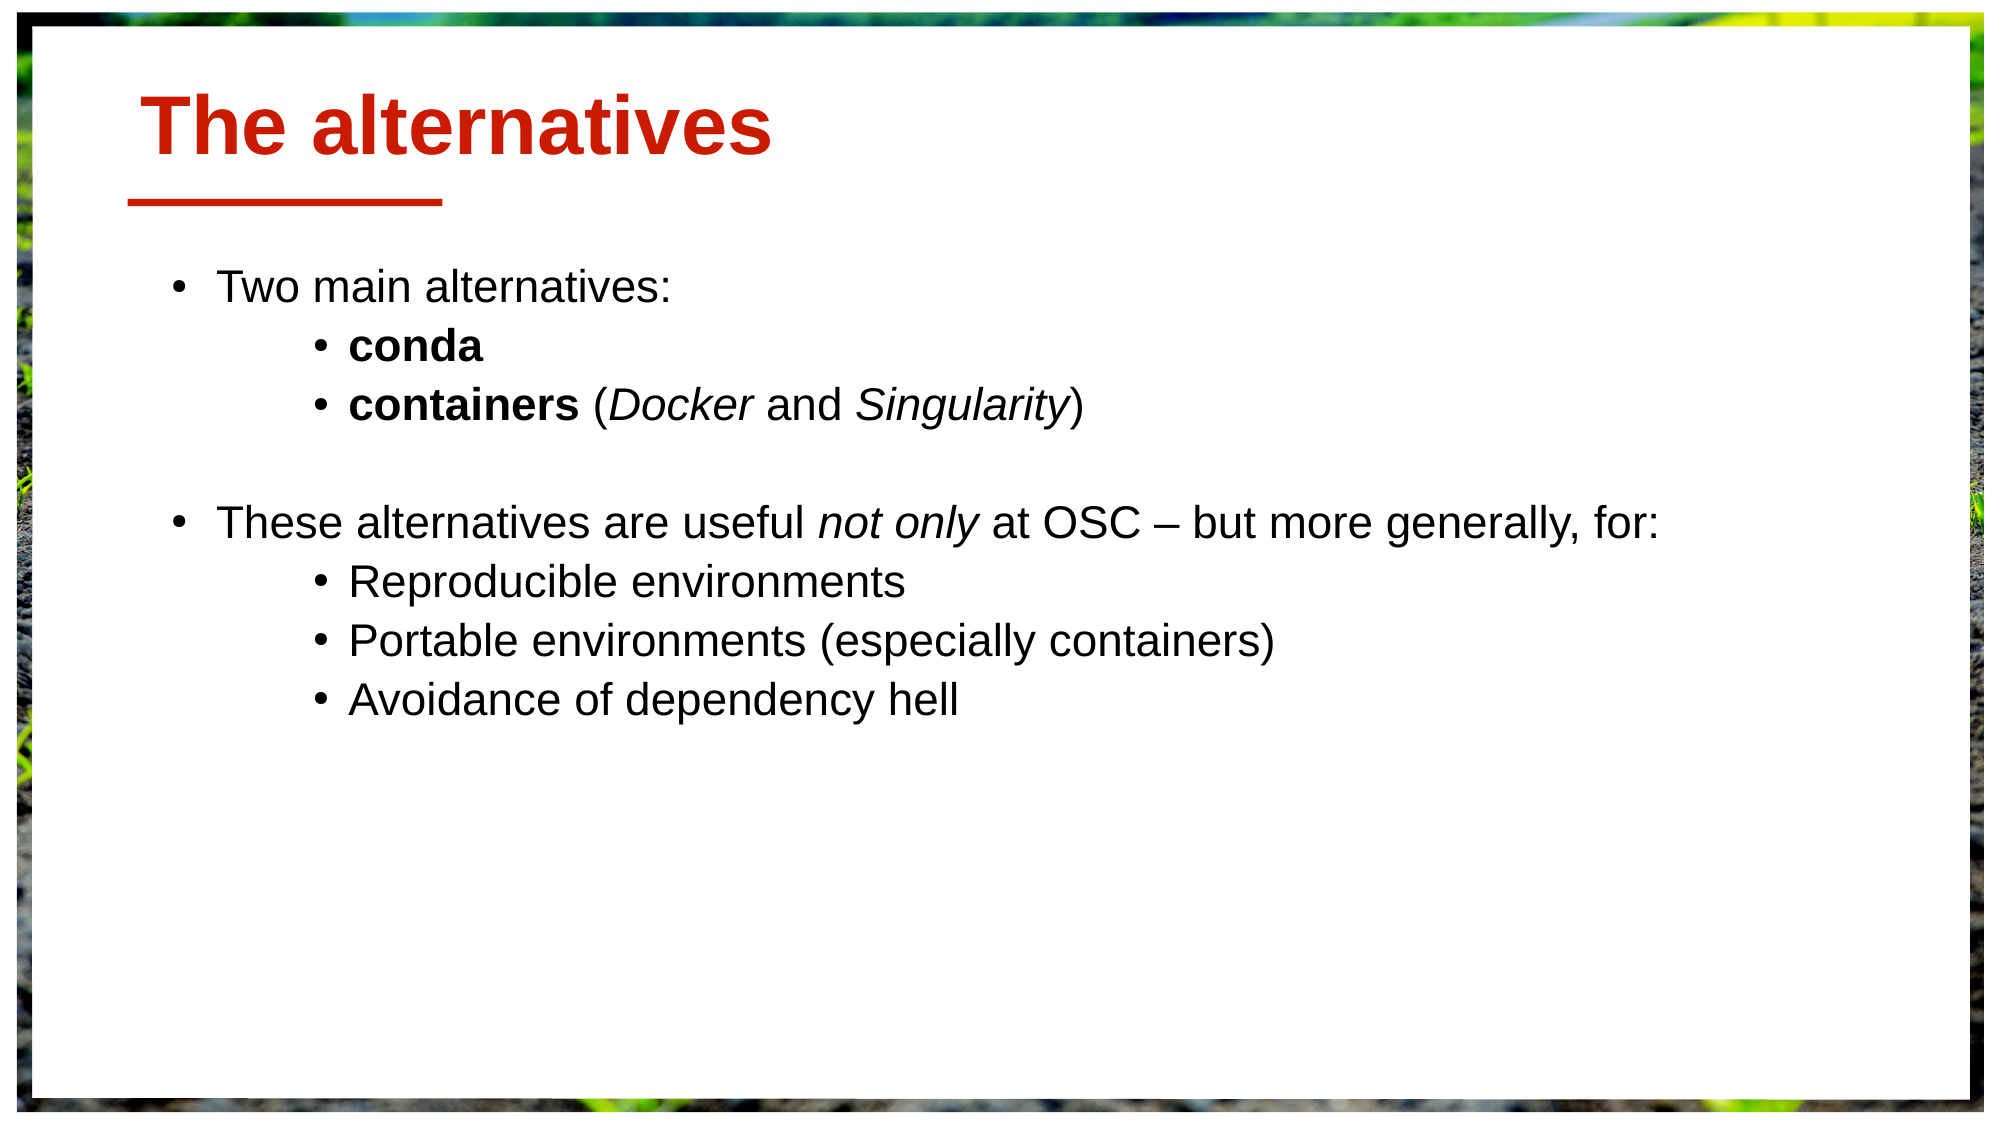

The alternatives
Two main alternatives:
conda
containers (Docker and Singularity)
These alternatives are useful not only at OSC – but more generally, for:
Reproducible environments
Portable environments (especially containers)
Avoidance of dependency hell